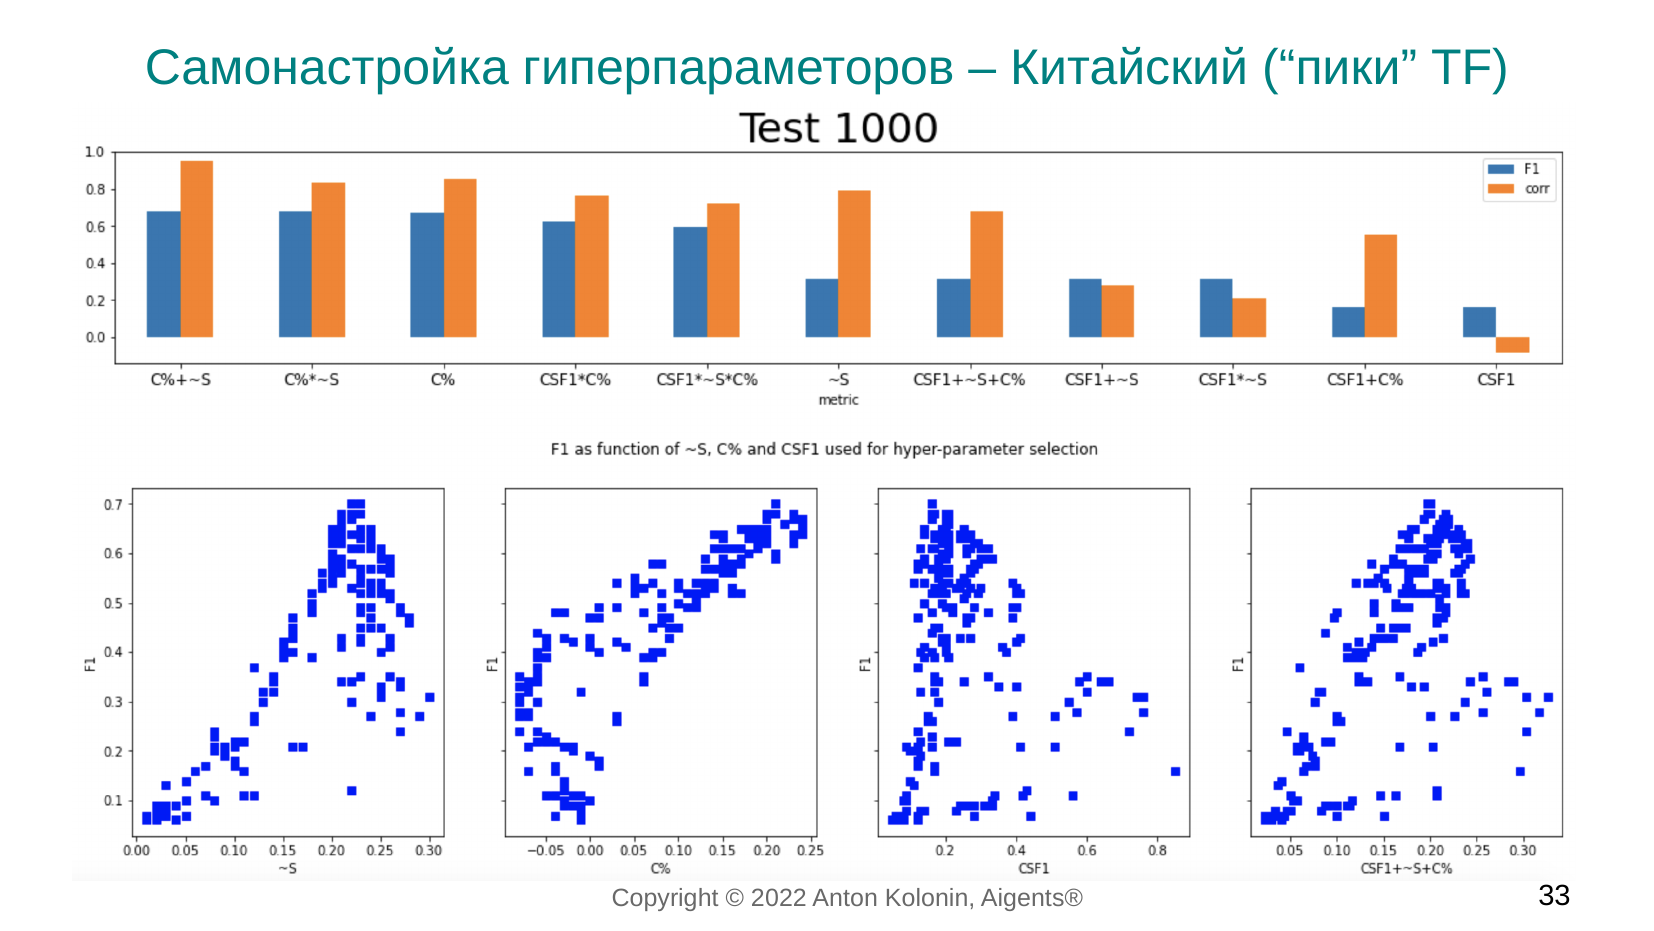

Самонаcтройка гиперпараметоров – Китайский (“пики” TF)
Copyright © 2022 Anton Kolonin, Aigents®
33